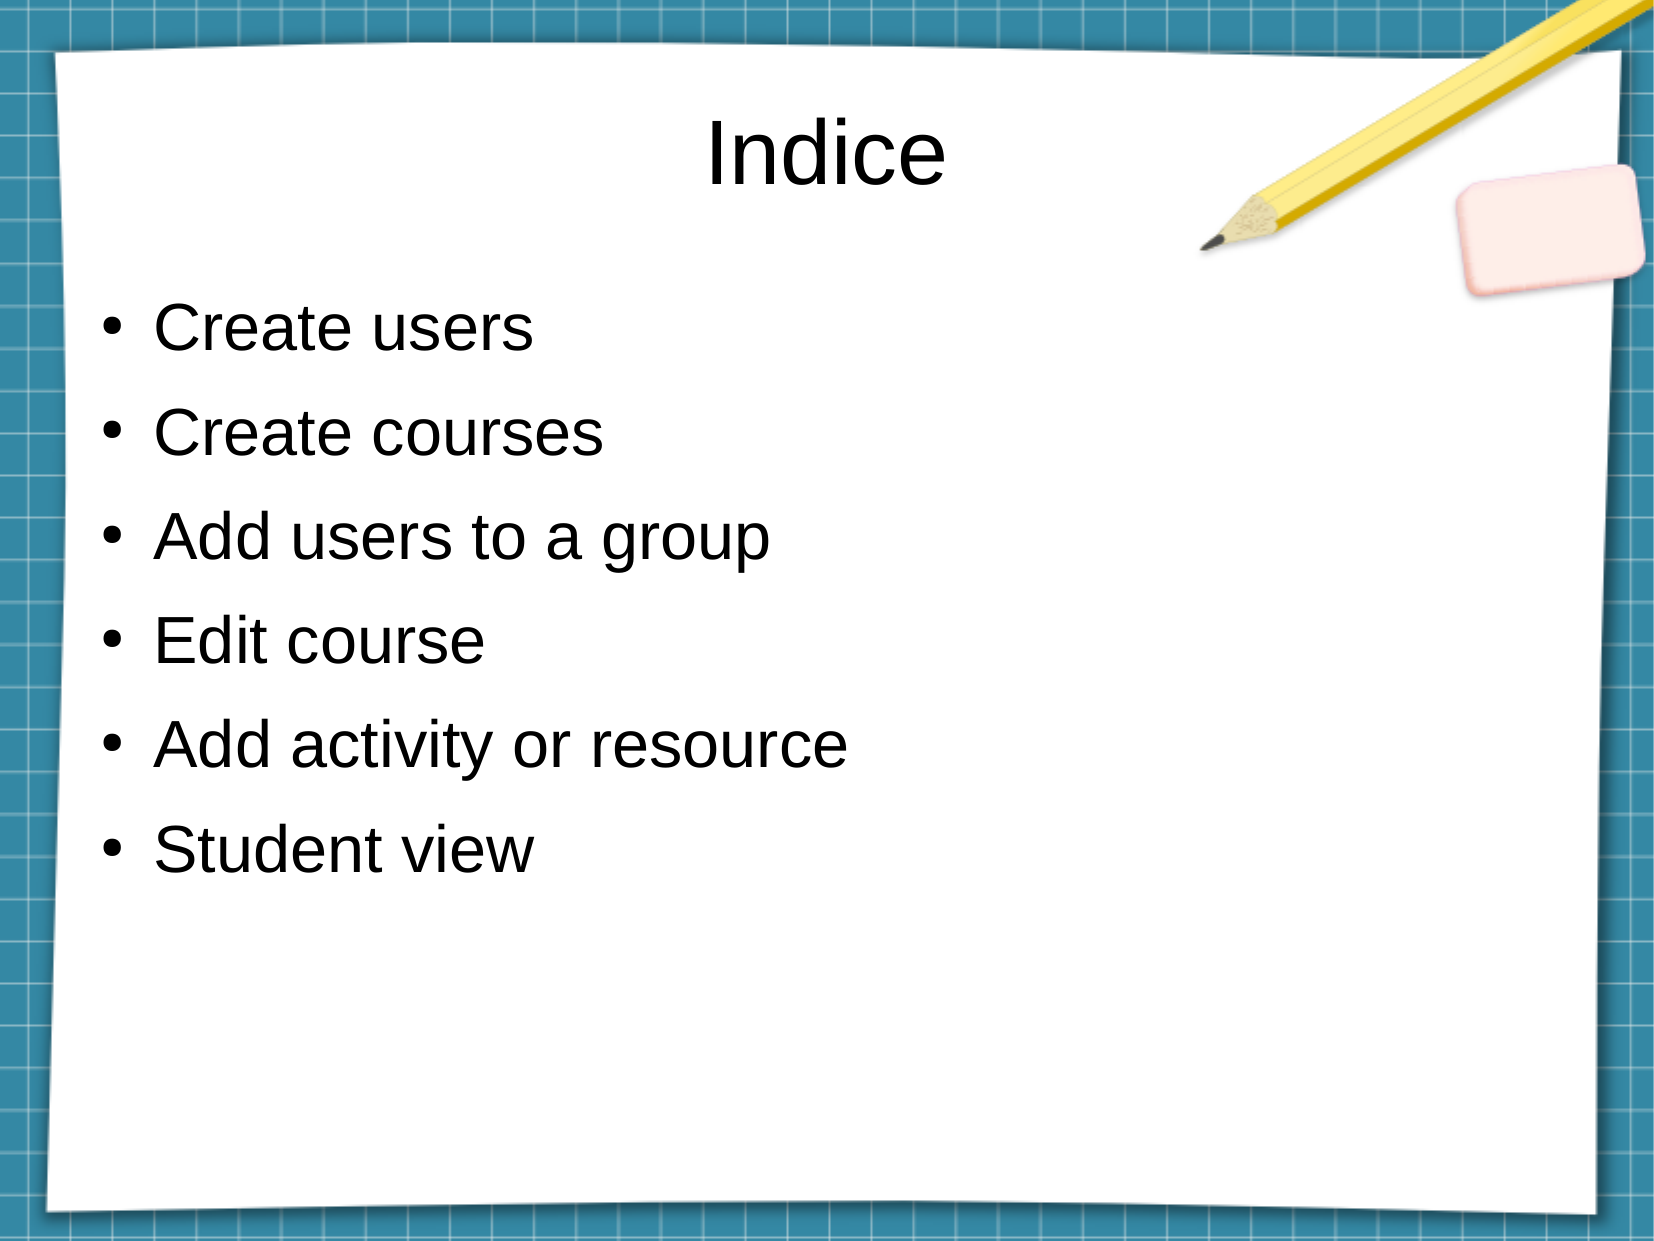

# Indice
Create users
Create courses
Add users to a group
Edit course
Add activity or resource
Student view